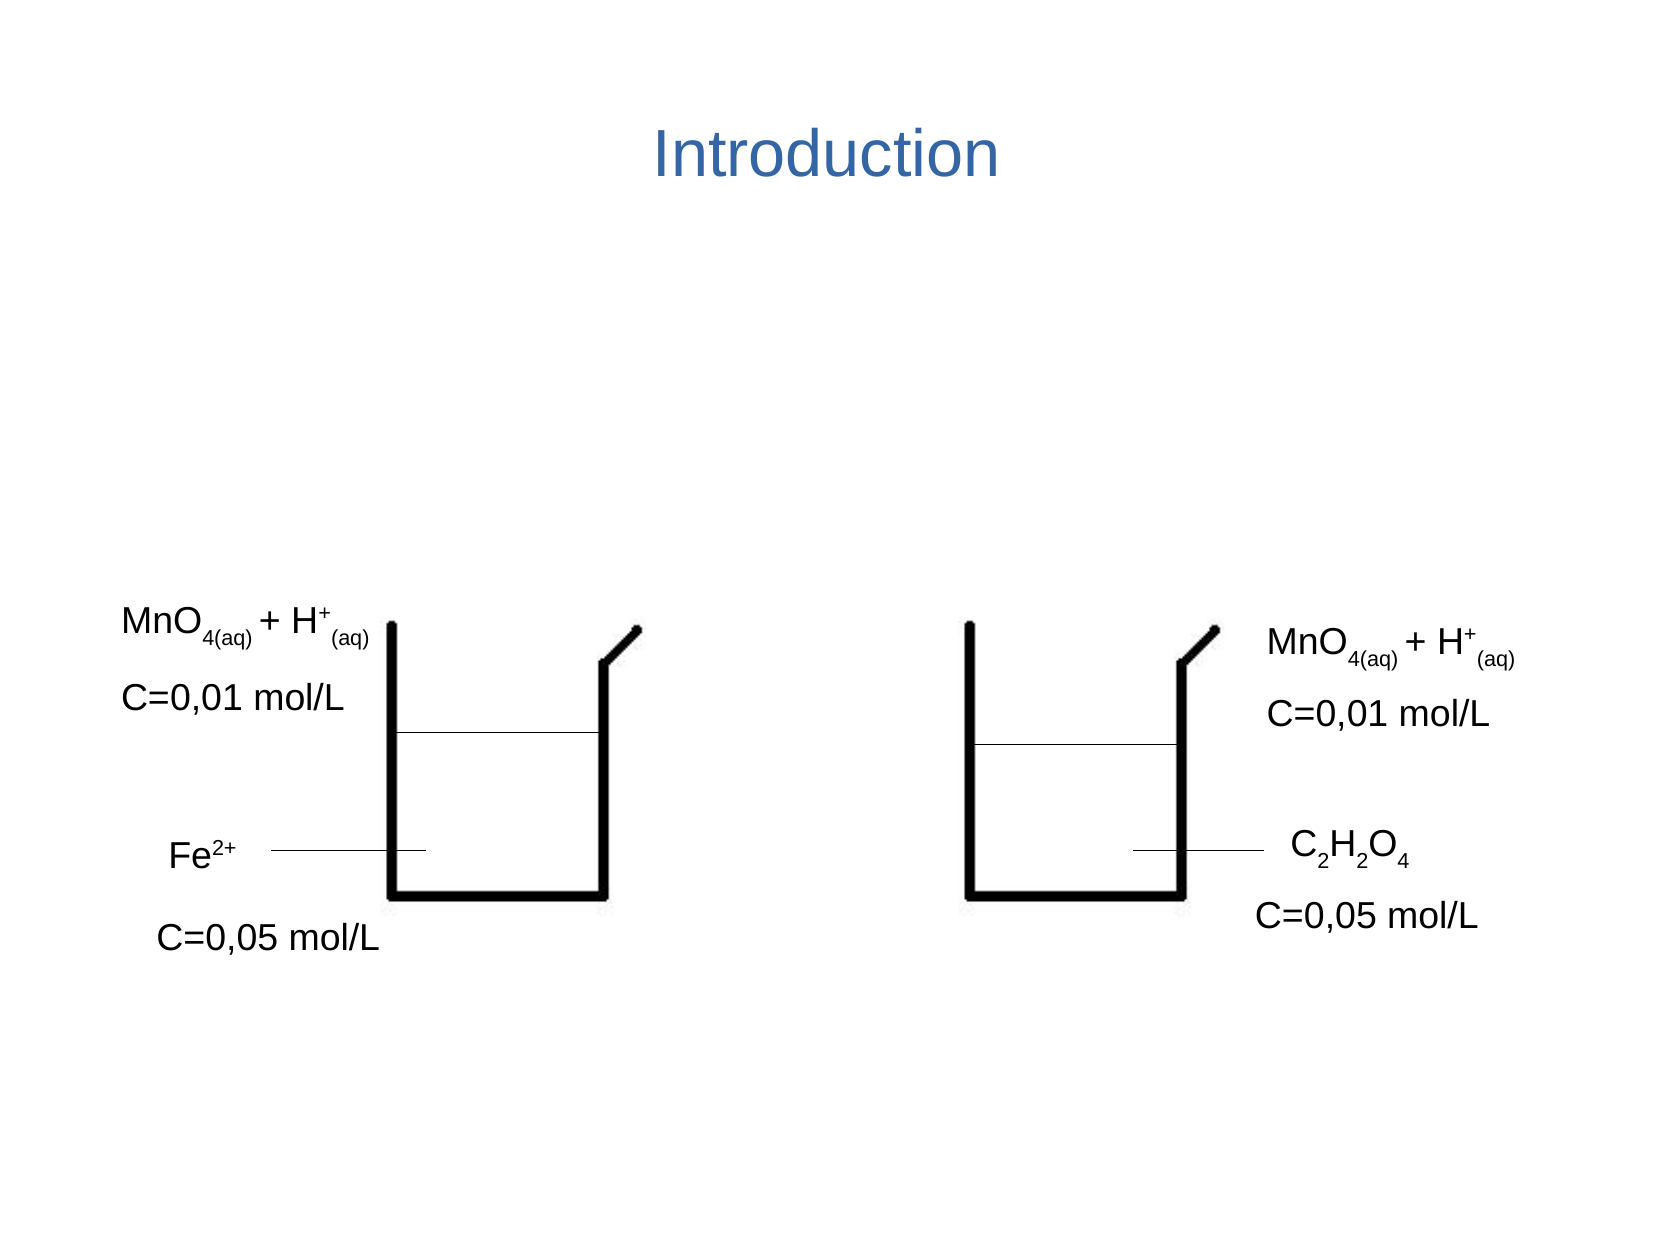

# Introduction
MnO4(aq) + H+(aq)
MnO4(aq) + H+(aq)
C=0,01 mol/L
C=0,01 mol/L
C2H2O4
Fe2+
C=0,05 mol/L
C=0,05 mol/L